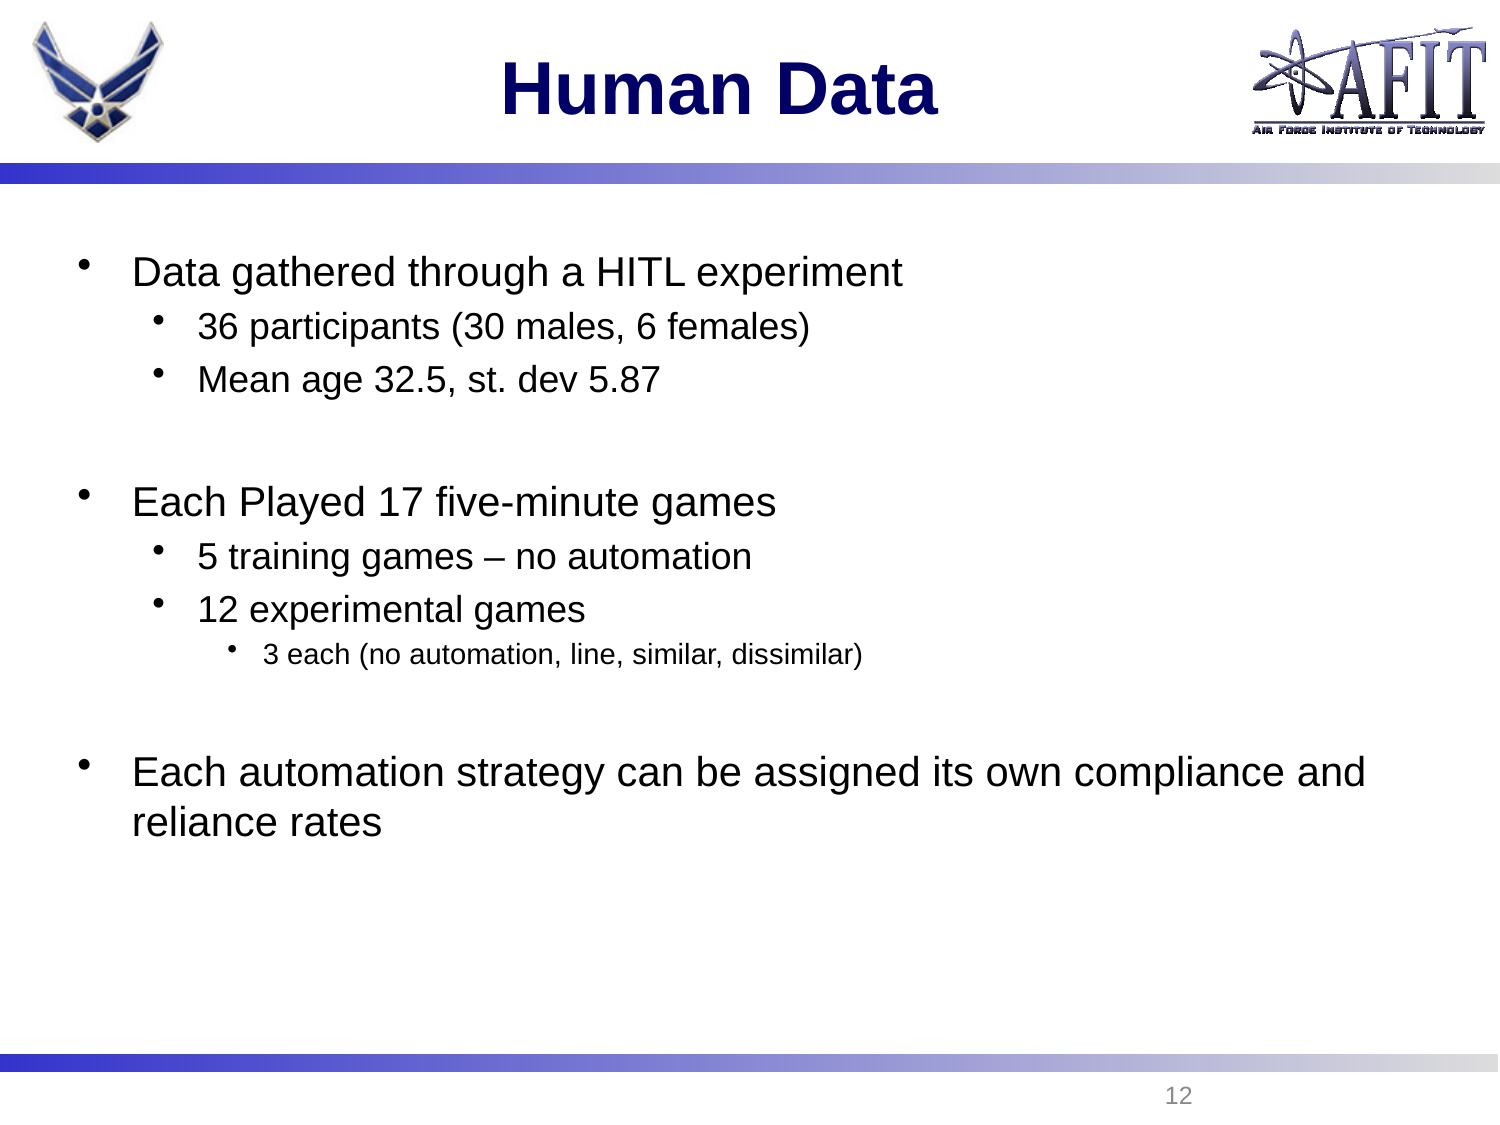

# Human Data
Data gathered through a HITL experiment
36 participants (30 males, 6 females)
Mean age 32.5, st. dev 5.87
Each Played 17 five-minute games
5 training games – no automation
12 experimental games
3 each (no automation, line, similar, dissimilar)
Each automation strategy can be assigned its own compliance and reliance rates